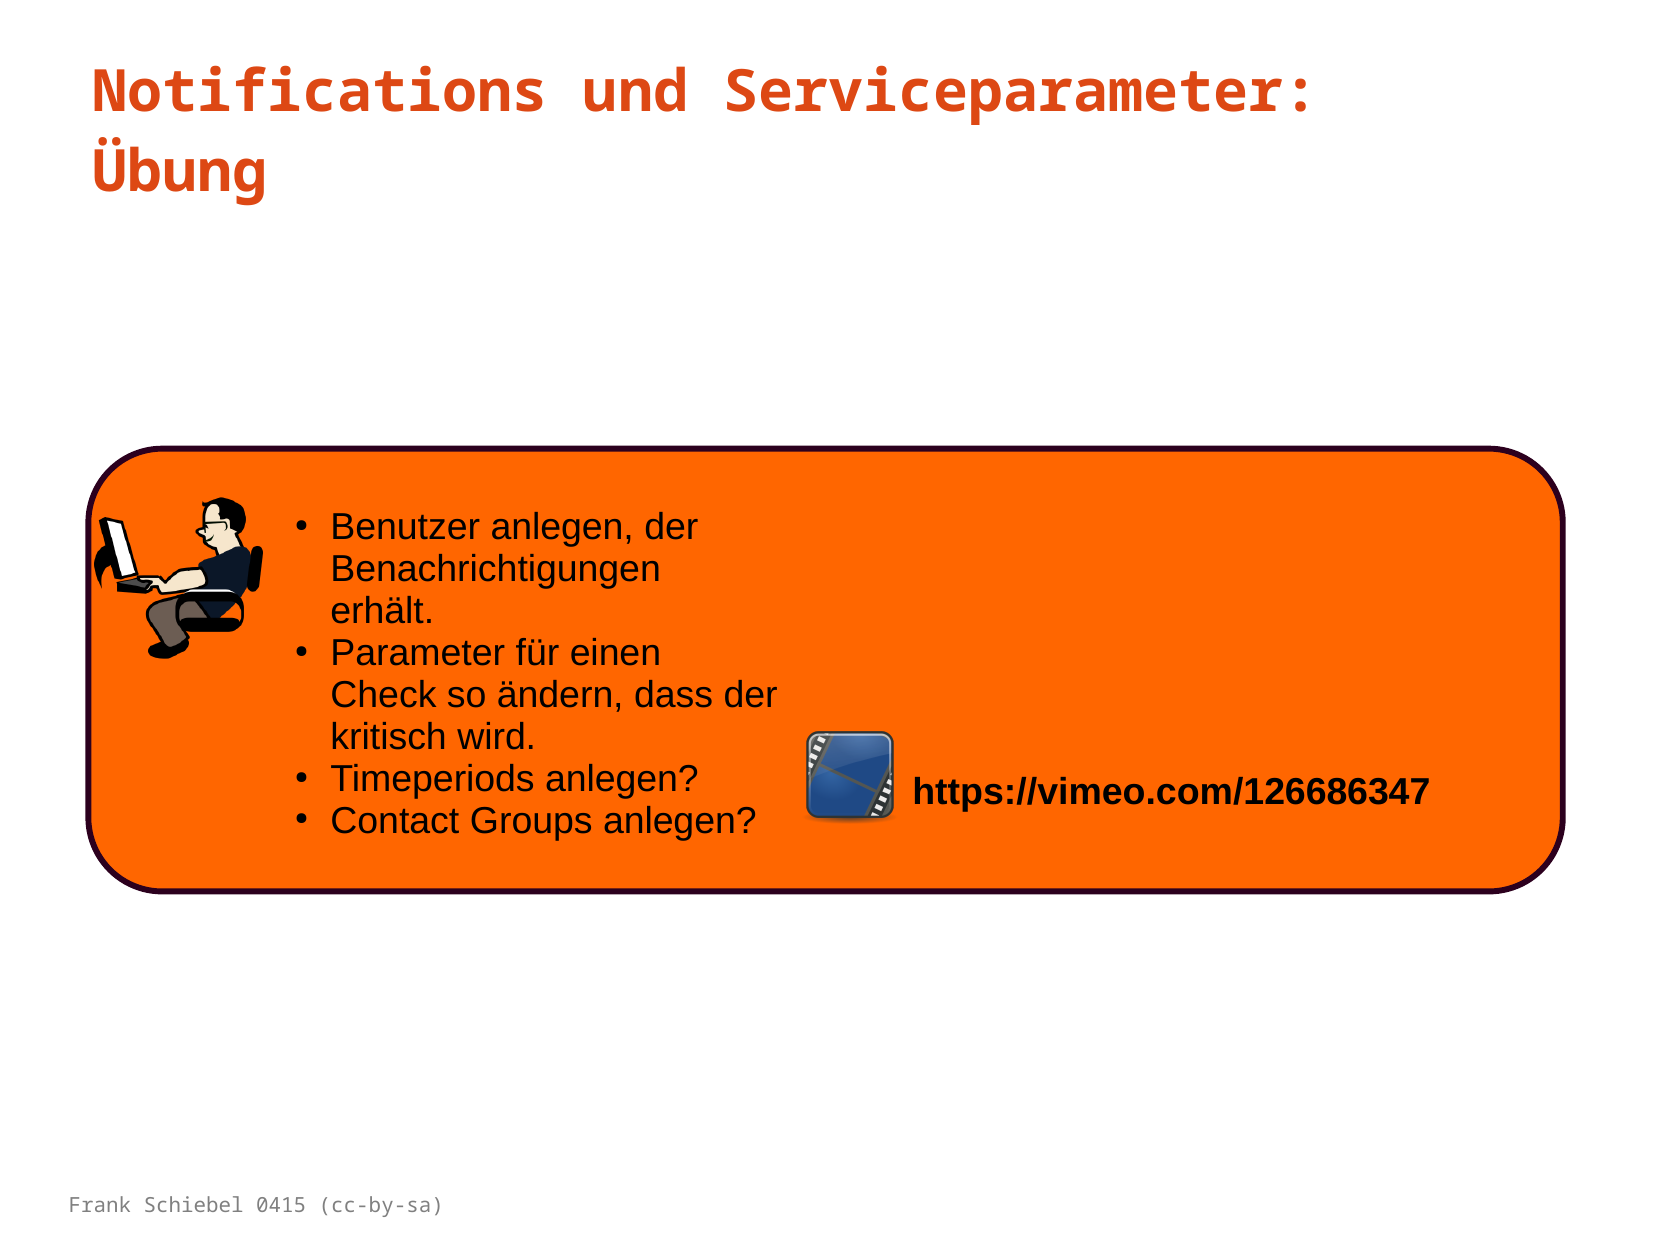

Notifications und Serviceparameter: Übung
Benutzer anlegen, der
Benachrichtigungen
erhält.
Parameter für einen
Check so ändern, dass der
kritisch wird.
Timeperiods anlegen?
Contact Groups anlegen?
https://vimeo.com/126686347